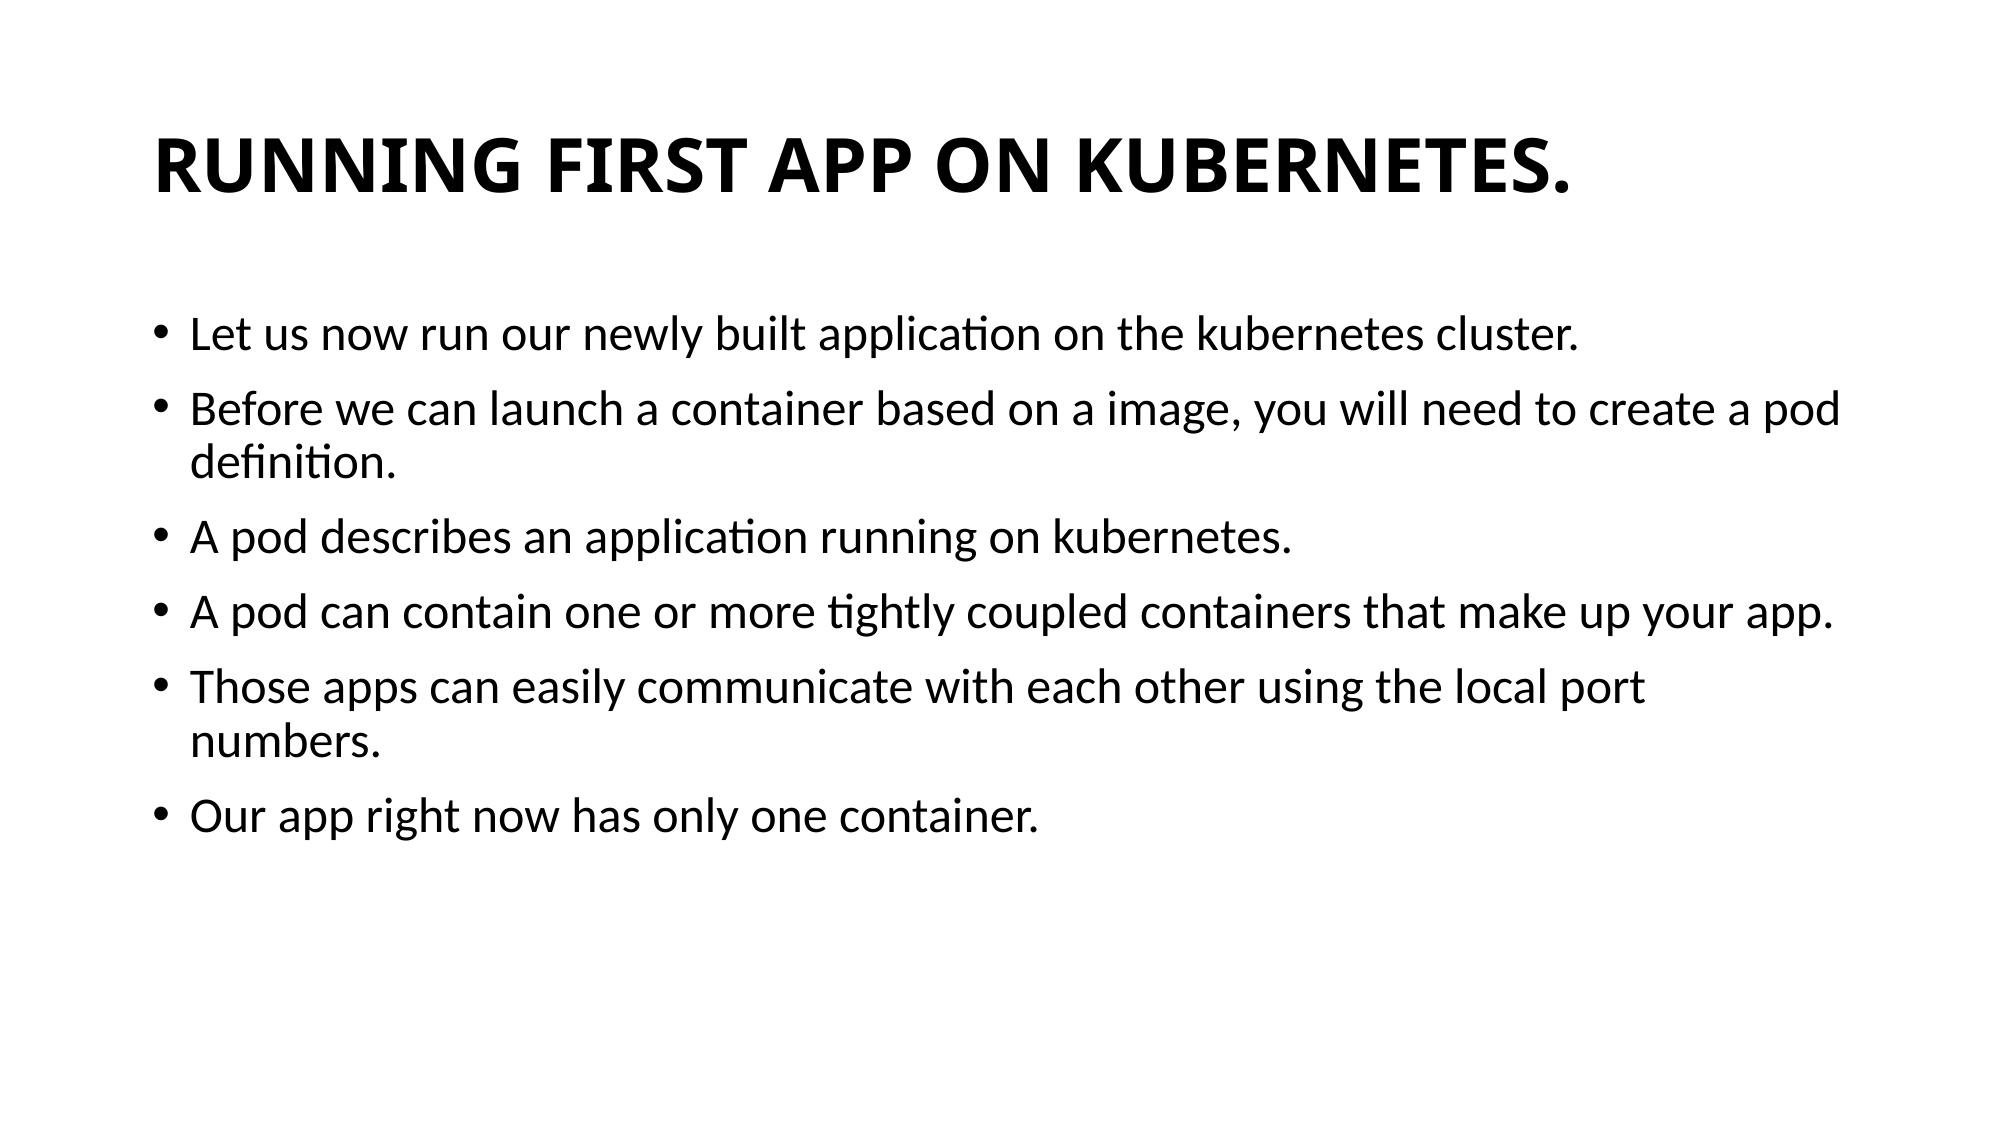

# RUNNING FIRST APP ON KUBERNETES.
Let us now run our newly built application on the kubernetes cluster.
Before we can launch a container based on a image, you will need to create a pod definition.
A pod describes an application running on kubernetes.
A pod can contain one or more tightly coupled containers that make up your app.
Those apps can easily communicate with each other using the local port numbers.
Our app right now has only one container.